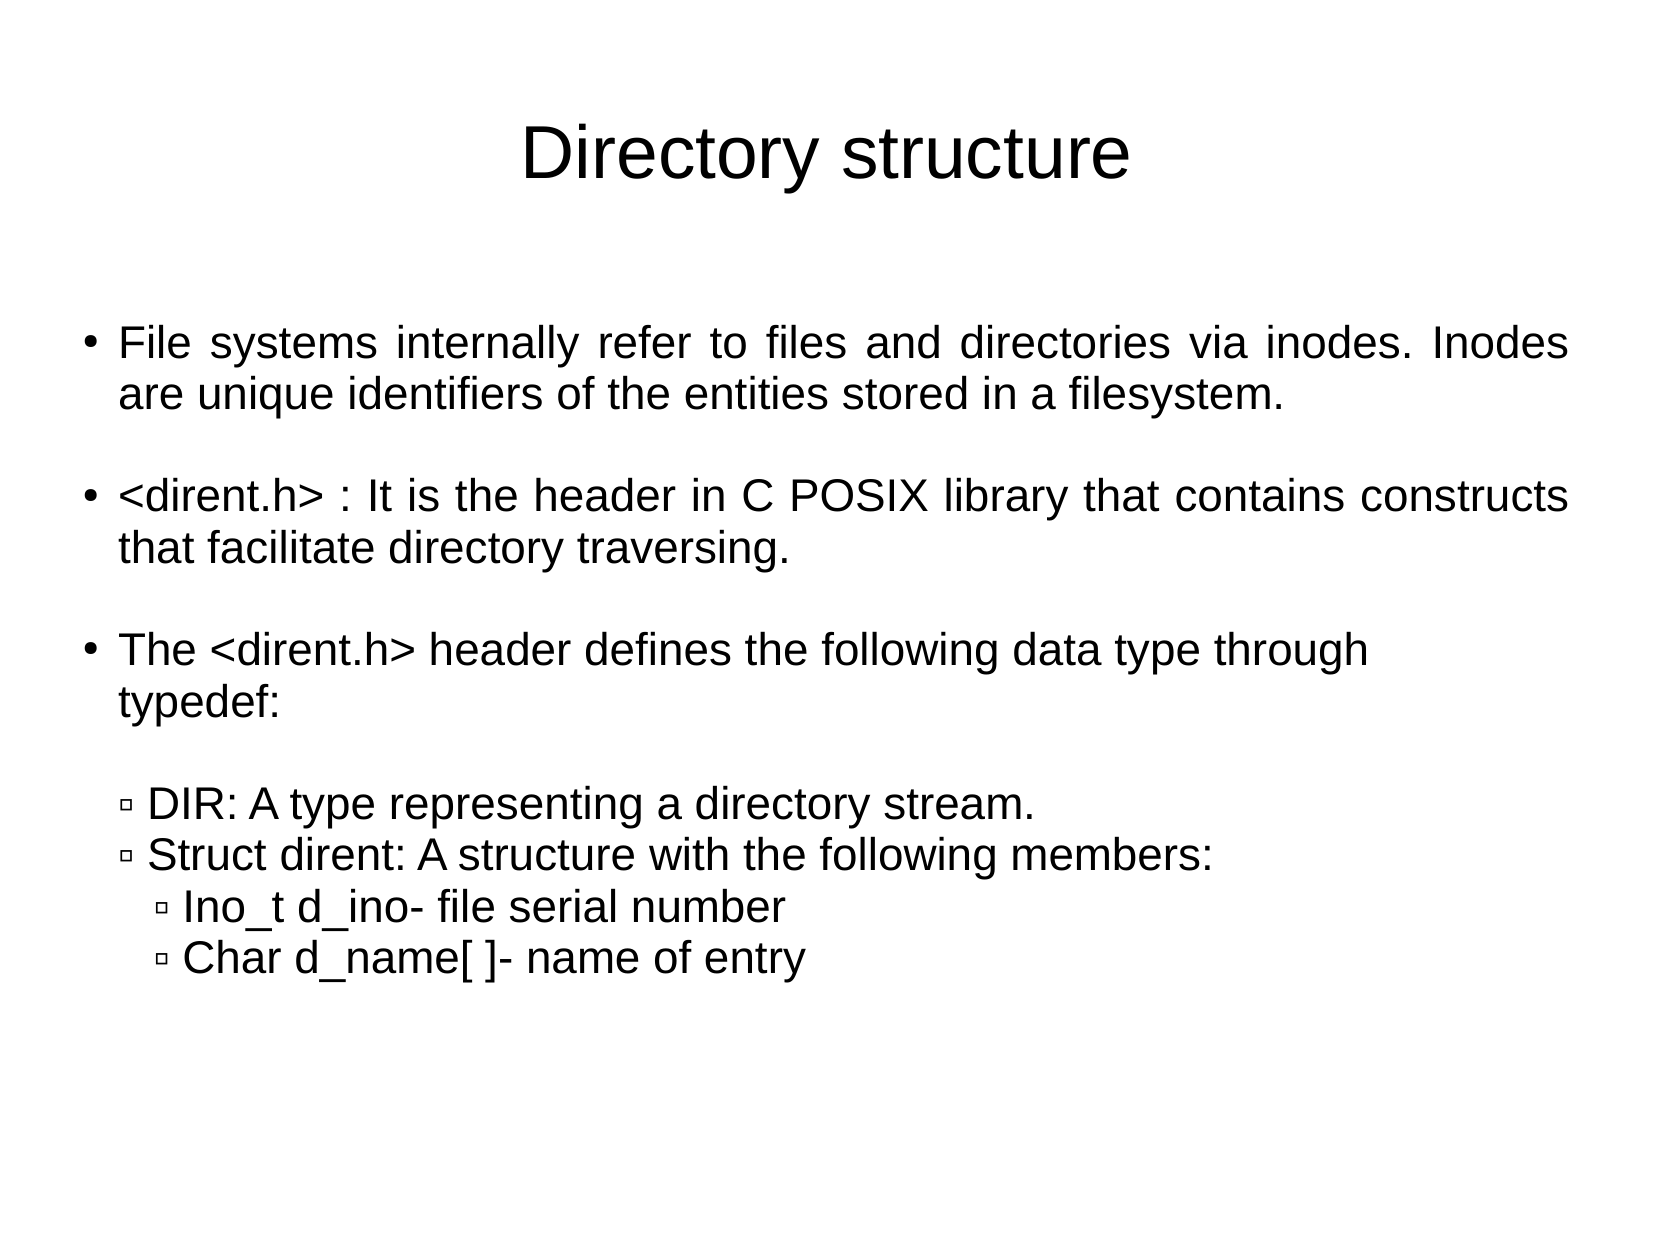

# Directory structure
File systems internally refer to files and directories via inodes. Inodes are unique identifiers of the entities stored in a filesystem.
<dirent.h> : It is the header in C POSIX library that contains constructs that facilitate directory traversing.
The <dirent.h> header defines the following data type through
typedef:
▫ DIR: A type representing a directory stream.
▫ Struct dirent: A structure with the following members:
▫ Ino_t d_ino- file serial number
▫ Char d_name[ ]- name of entry